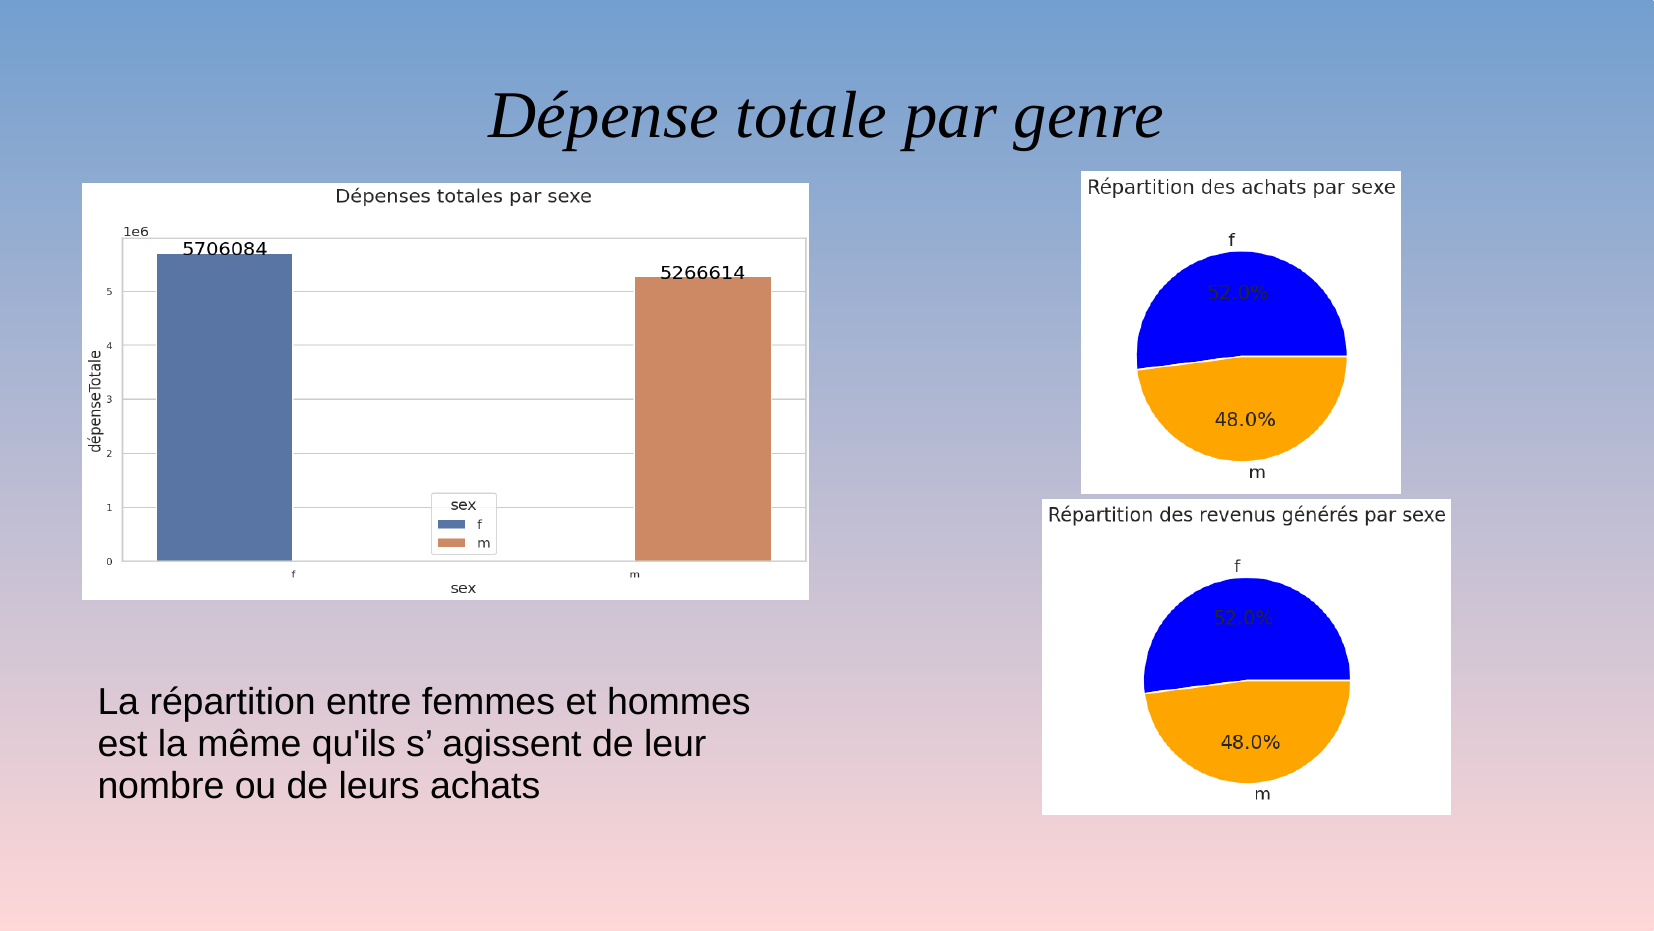

# Dépense totale par genre
La répartition entre femmes et hommes est la même qu'ils s’ agissent de leur nombre ou de leurs achats